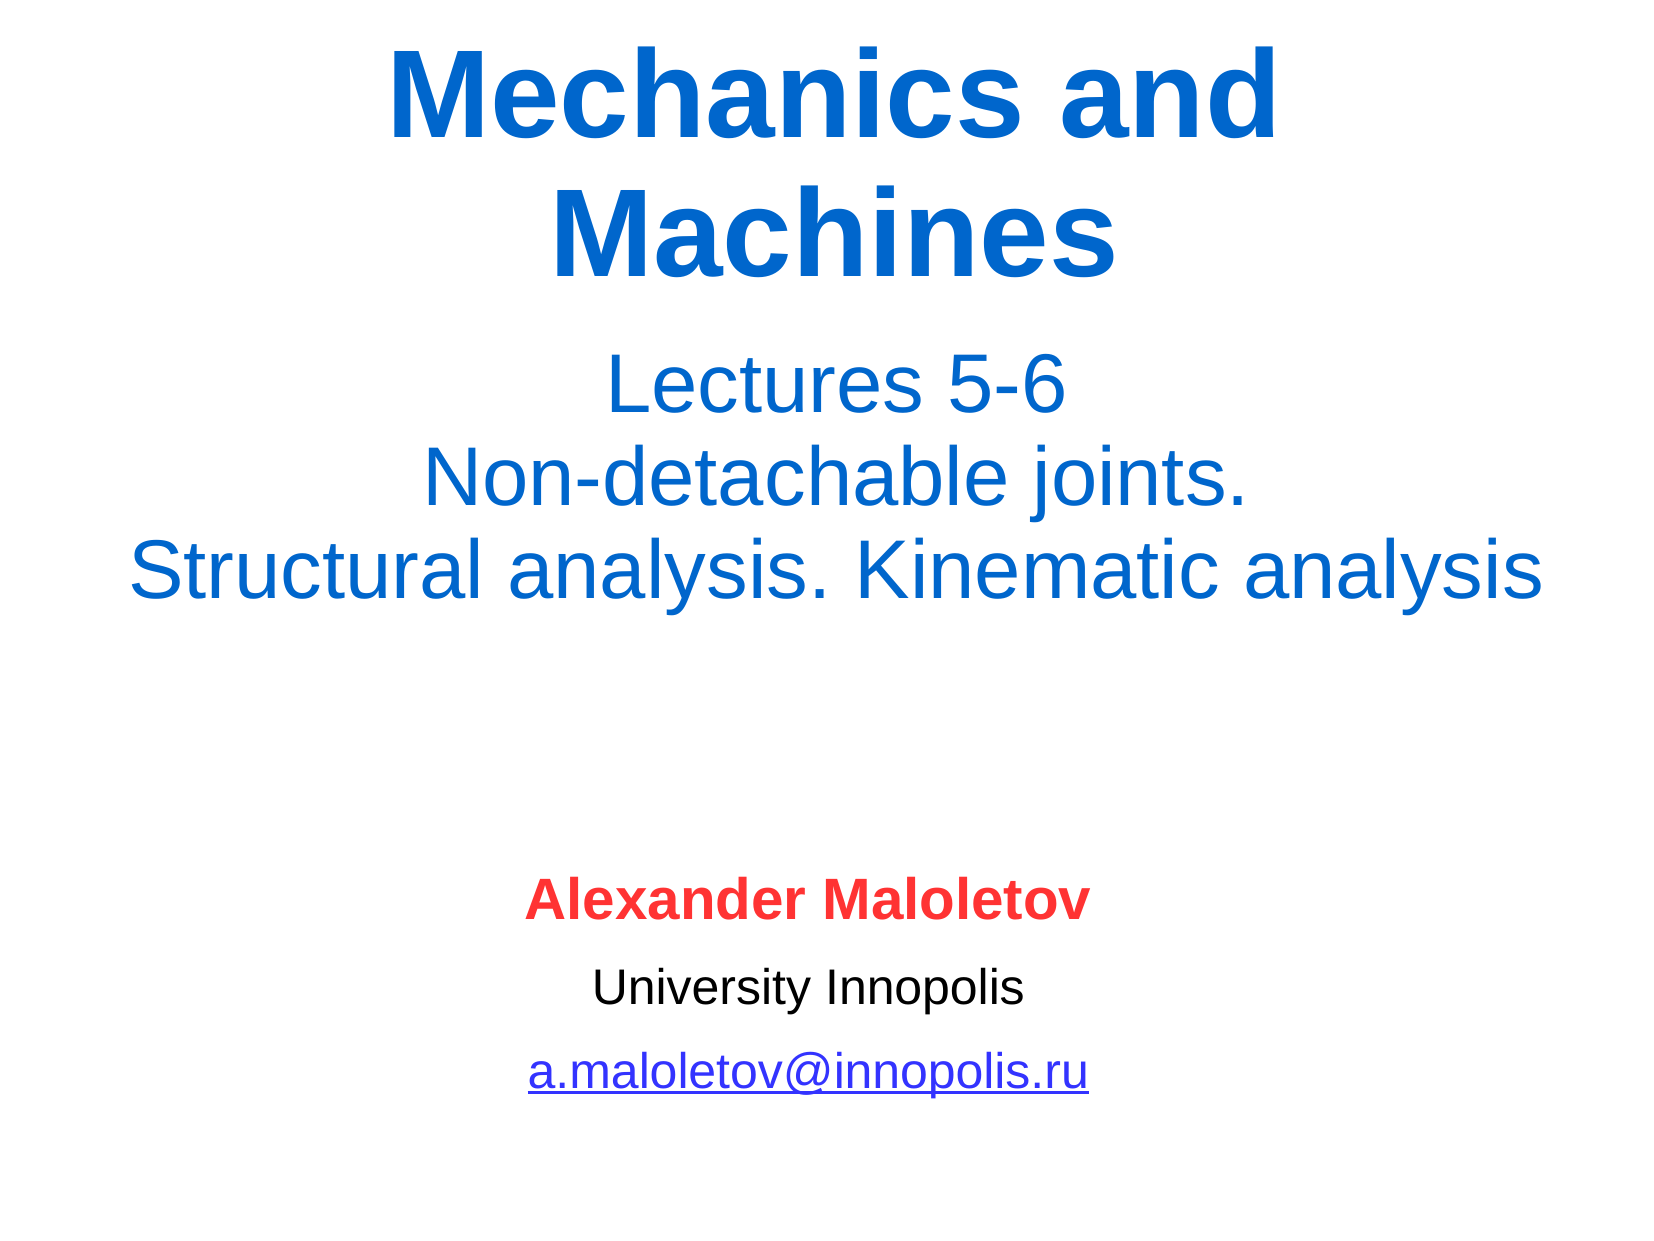

# Mechanics and Machines
Lectures 5-6
Non-detachable joints.
Structural analysis. Kinematic analysis
Alexander Maloletov
University Innopolis
a.maloletov@innopolis.ru